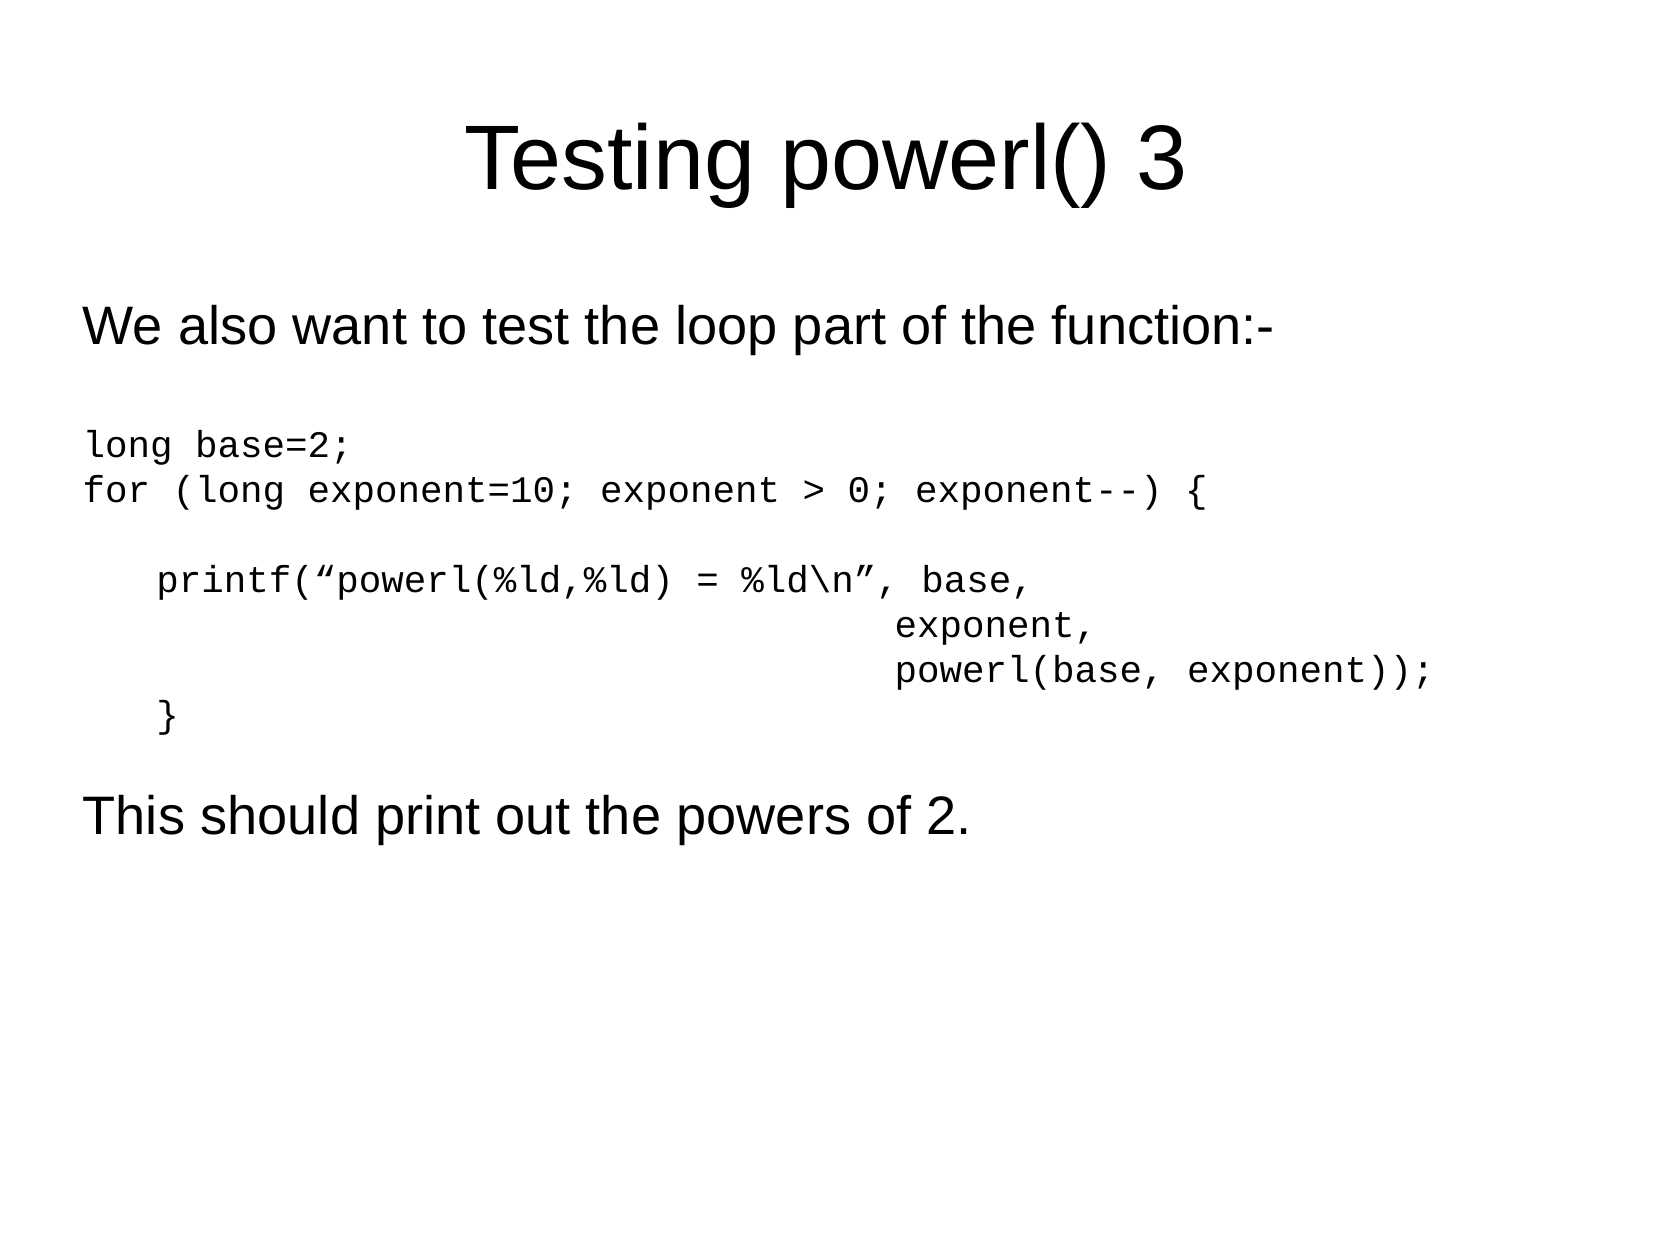

# Testing powerl() 3
We also want to test the loop part of the function:-
long base=2;
for (long exponent=10; exponent > 0; exponent--) {
	printf(“powerl(%ld,%ld) = %ld\n”, base,
											exponent,
											powerl(base, exponent));
	}
This should print out the powers of 2.